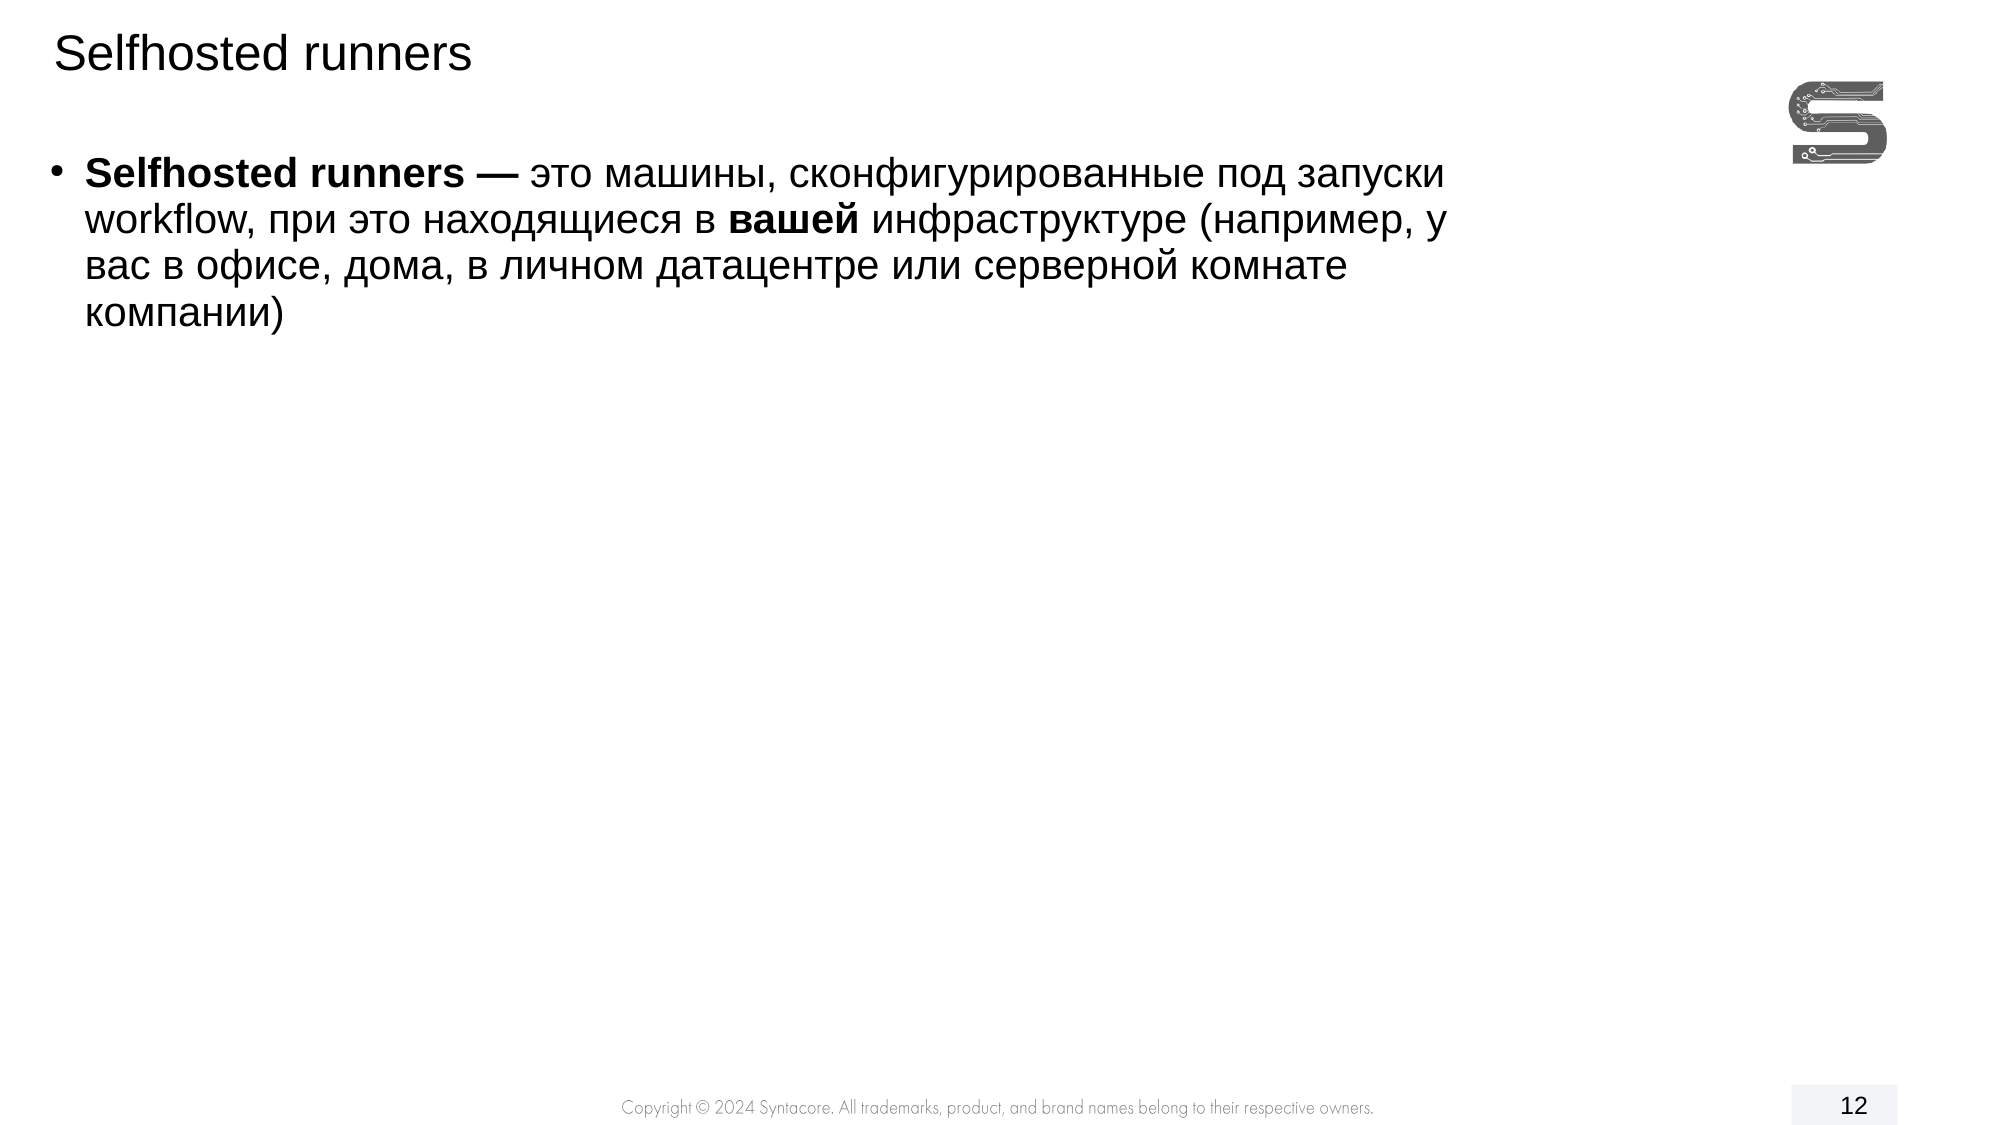

Selfhosted runners
Selfhosted runners — это машины, сконфигурированные под запуски workflow, при это находящиеся в вашей инфраструктуре (например, у вас в офисе, дома, в личном датацентре или серверной комнате компании)